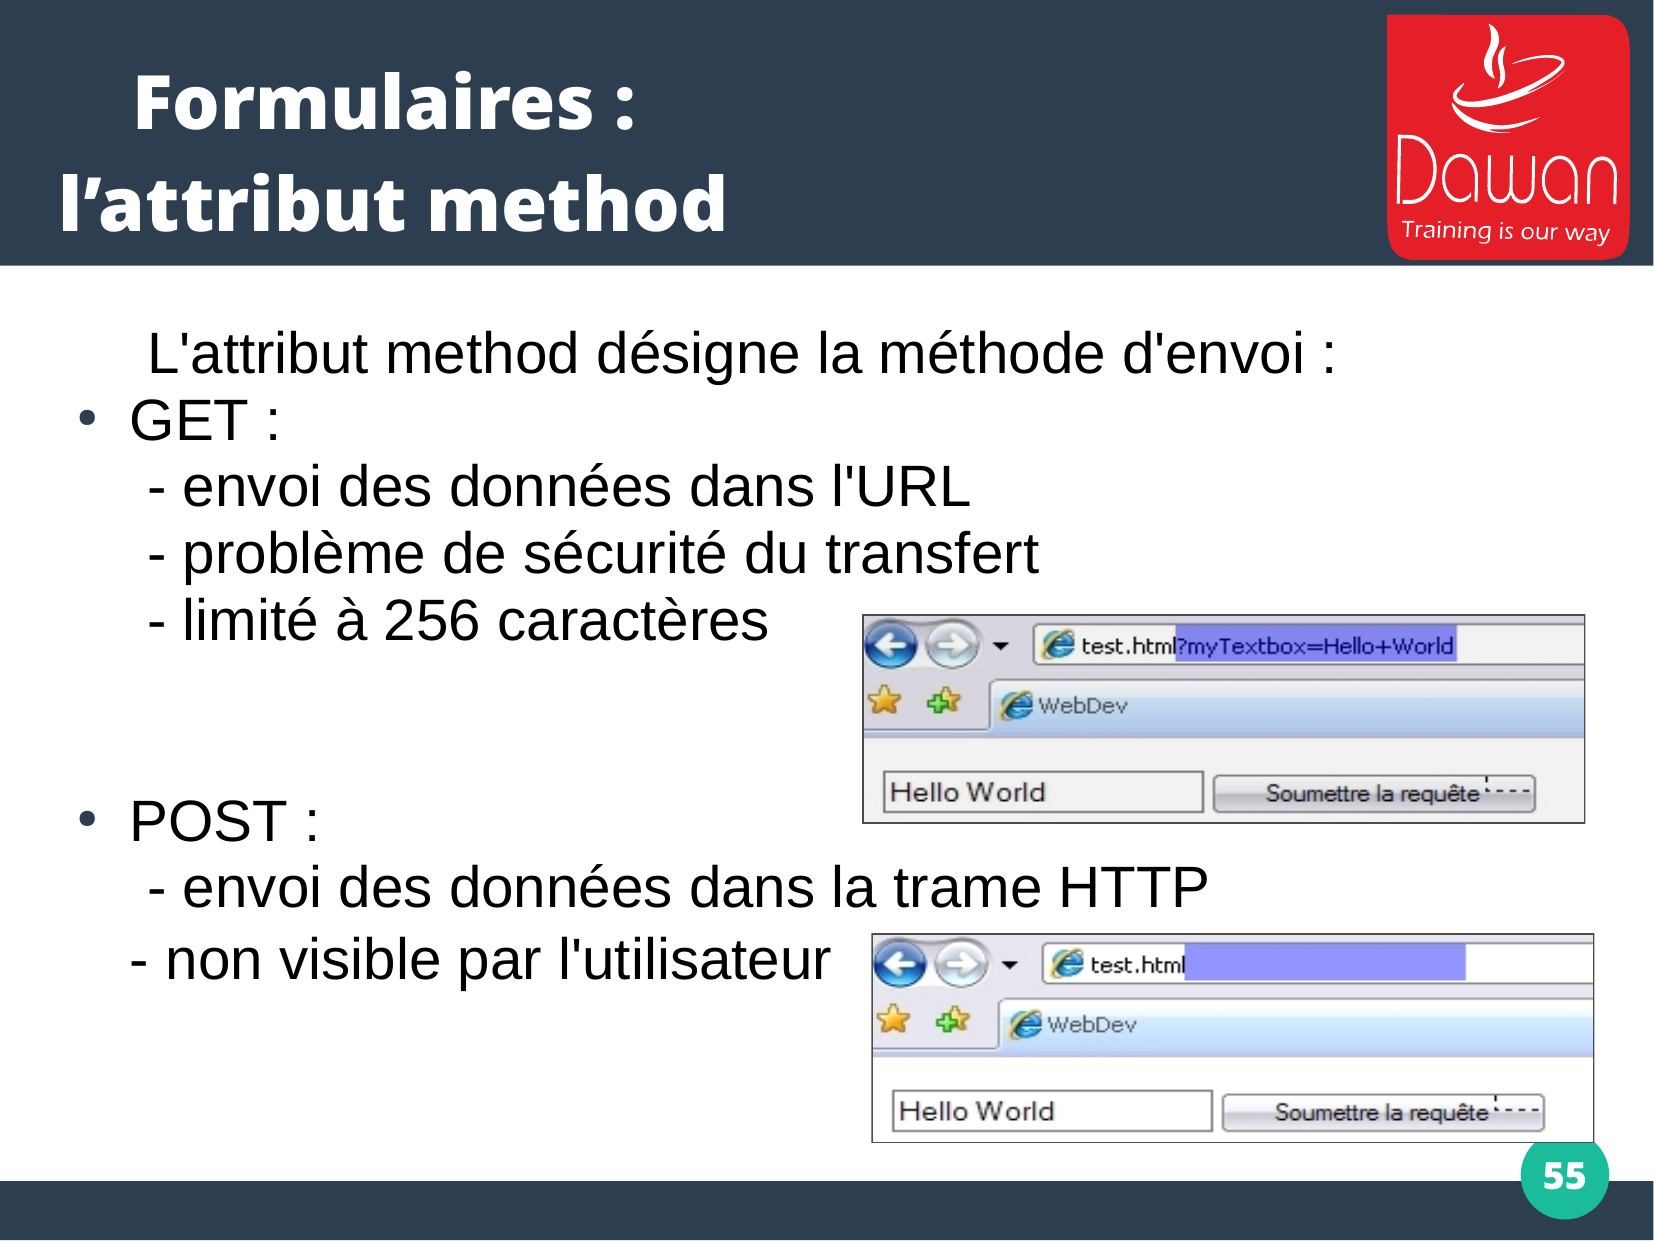

# Formulaires : l’attribut method
L'attribut method désigne la méthode d'envoi :
GET :
- envoi des données dans l'URL
- problème de sécurité du transfert
- limité à 256 caractères
POST :
- envoi des données dans la trame HTTP
- non visible par l'utilisateur
55